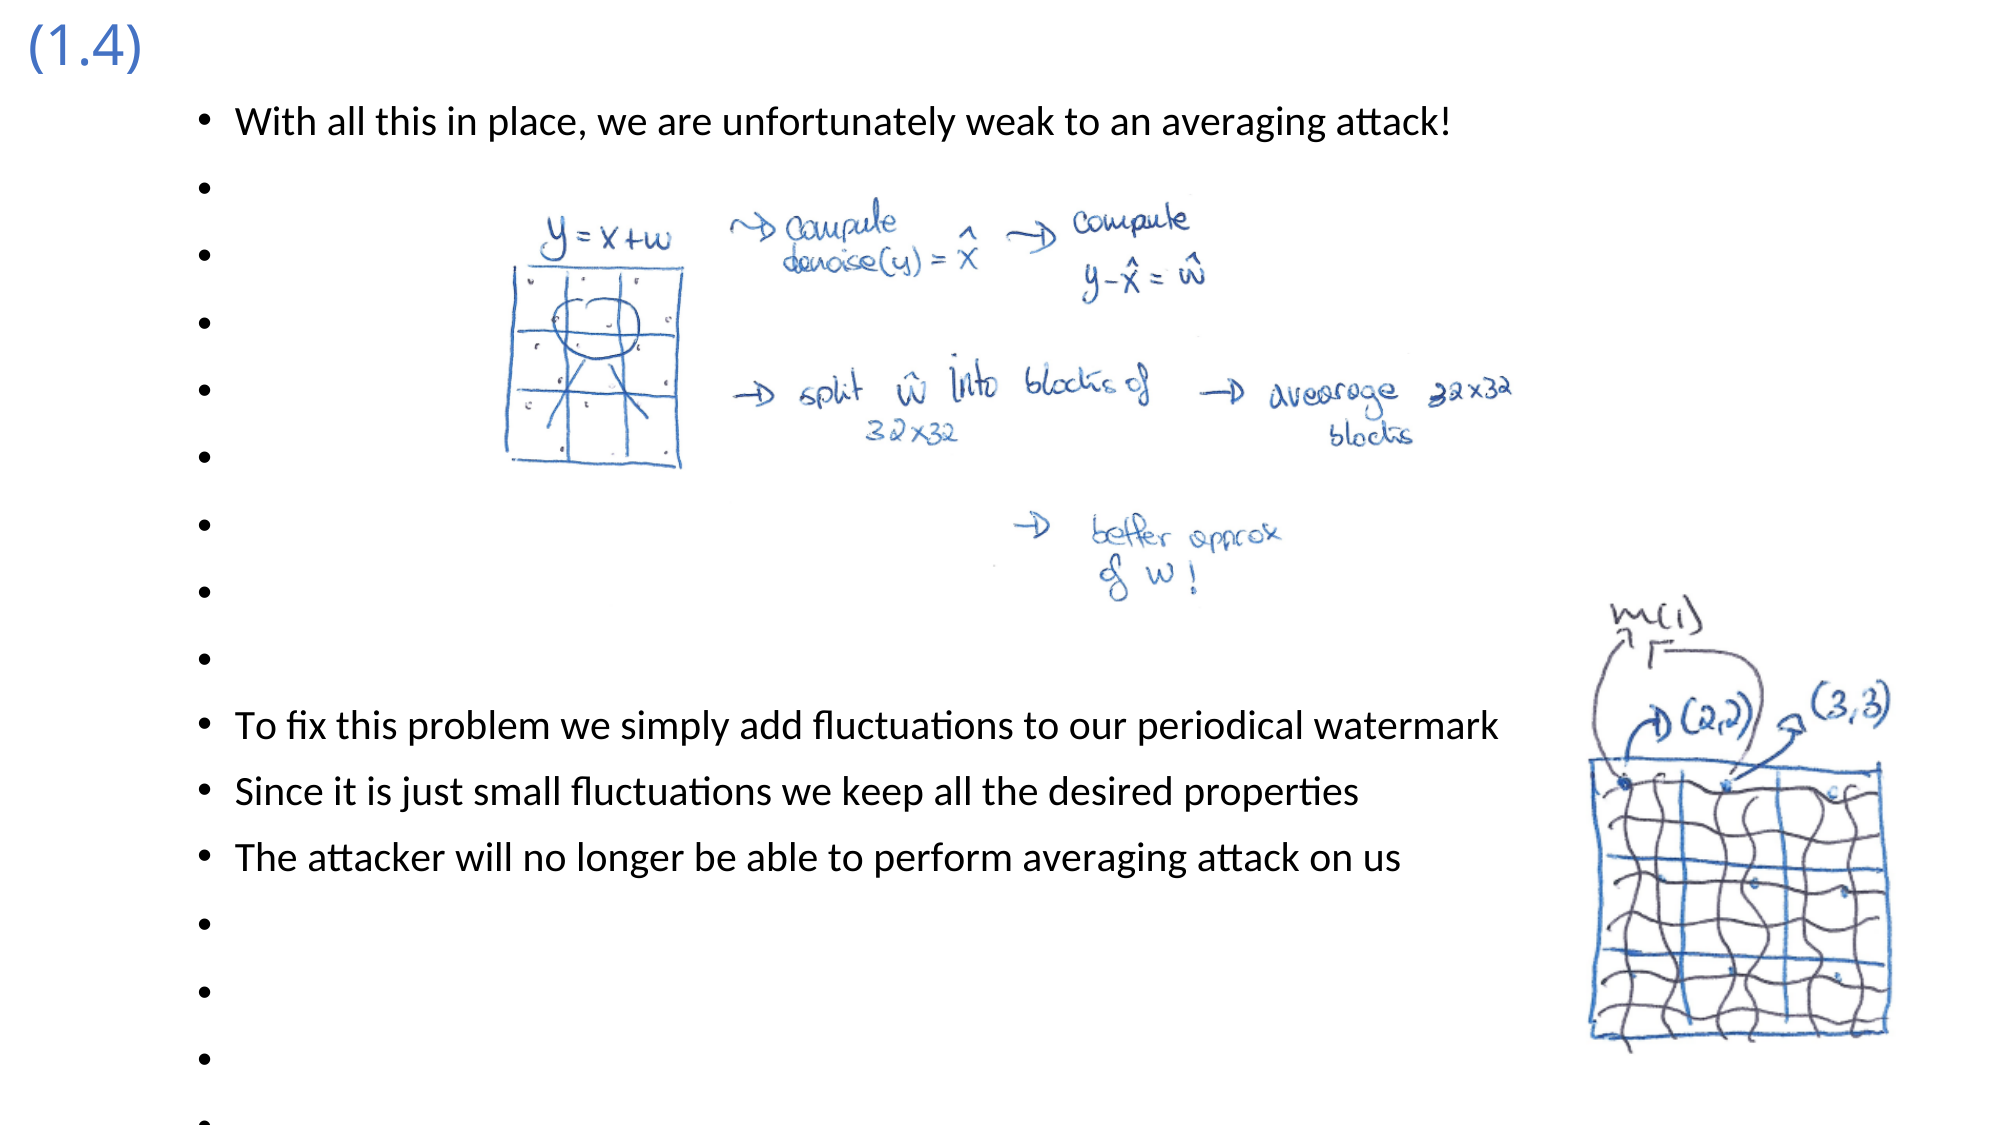

# (1.4)
With all this in place, we are unfortunately weak to an averaging attack!
To fix this problem we simply add fluctuations to our periodical watermark
Since it is just small fluctuations we keep all the desired properties
The attacker will no longer be able to perform averaging attack on us